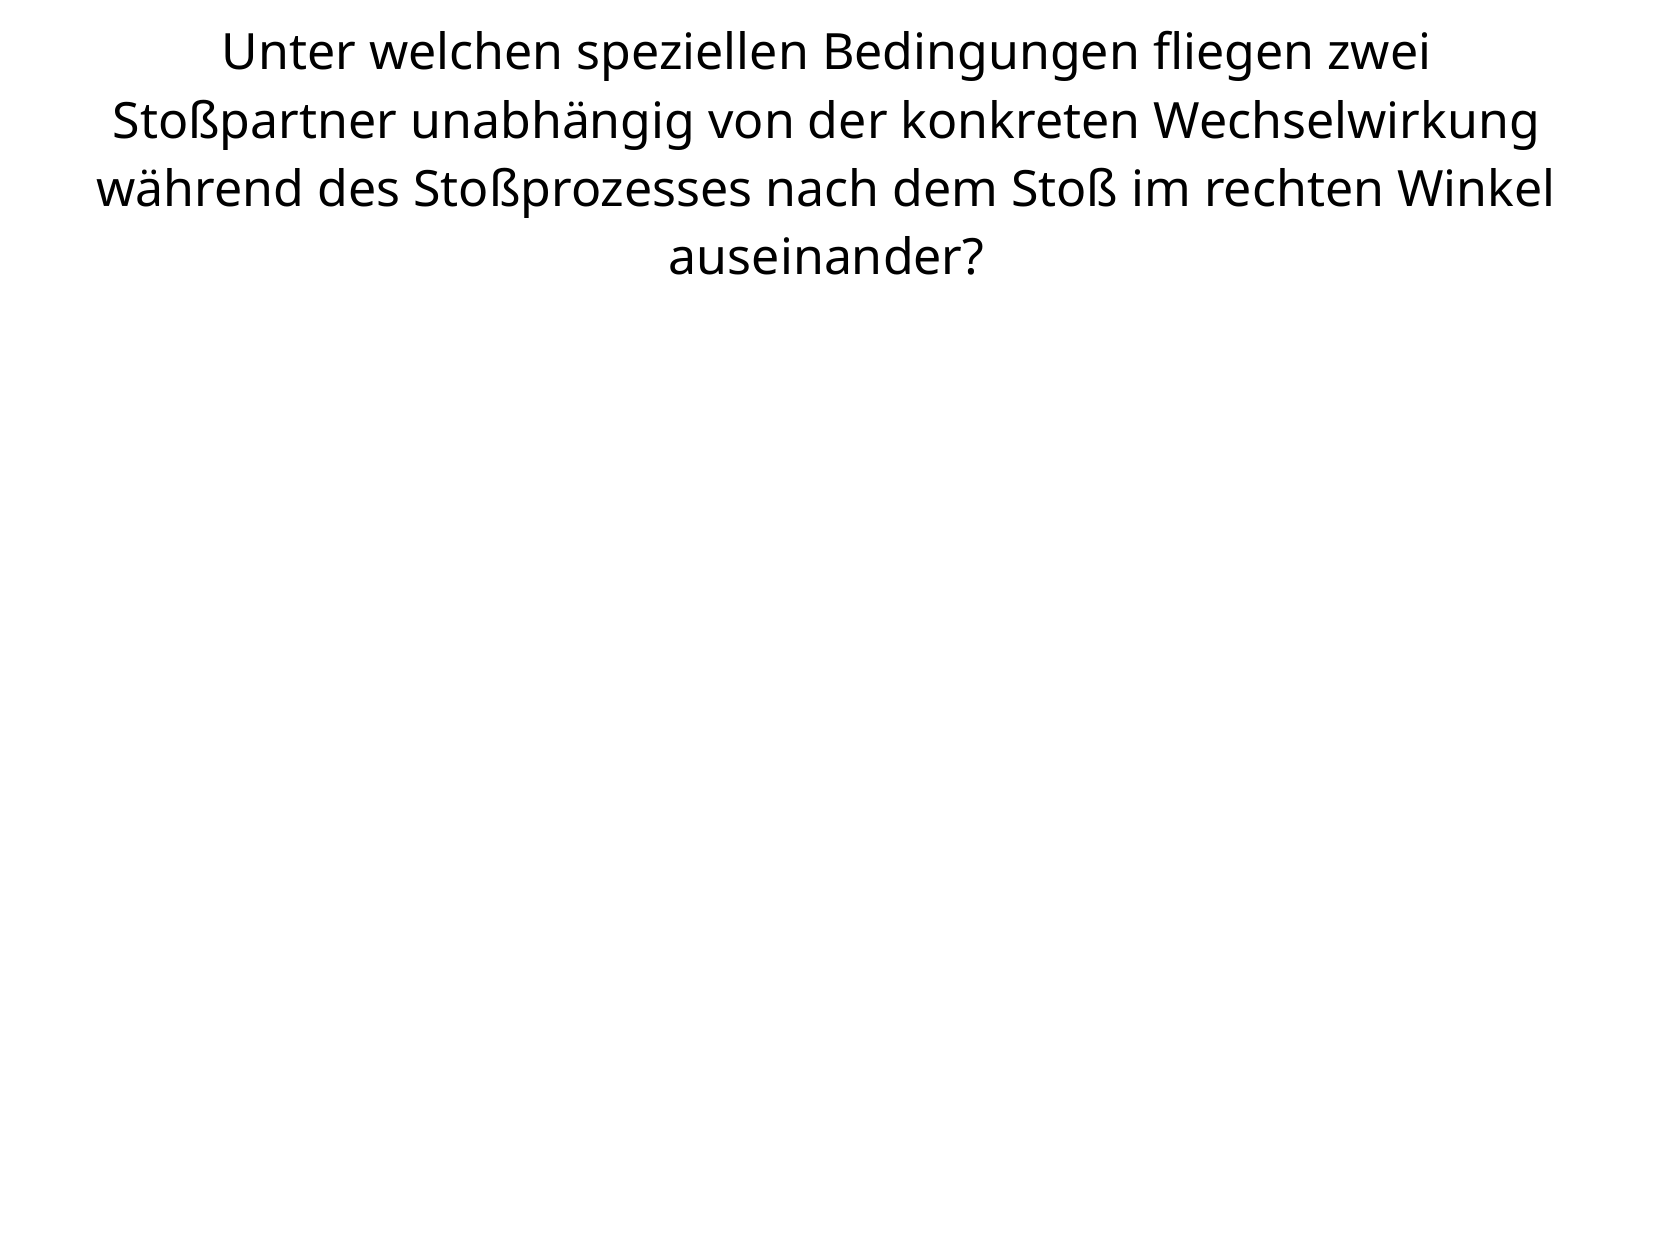

# Unter welchen speziellen Bedingungen fliegen zwei Stoßpartner unabhängig von der konkreten Wechselwirkung während des Stoßprozesses nach dem Stoß im rechten Winkel auseinander?